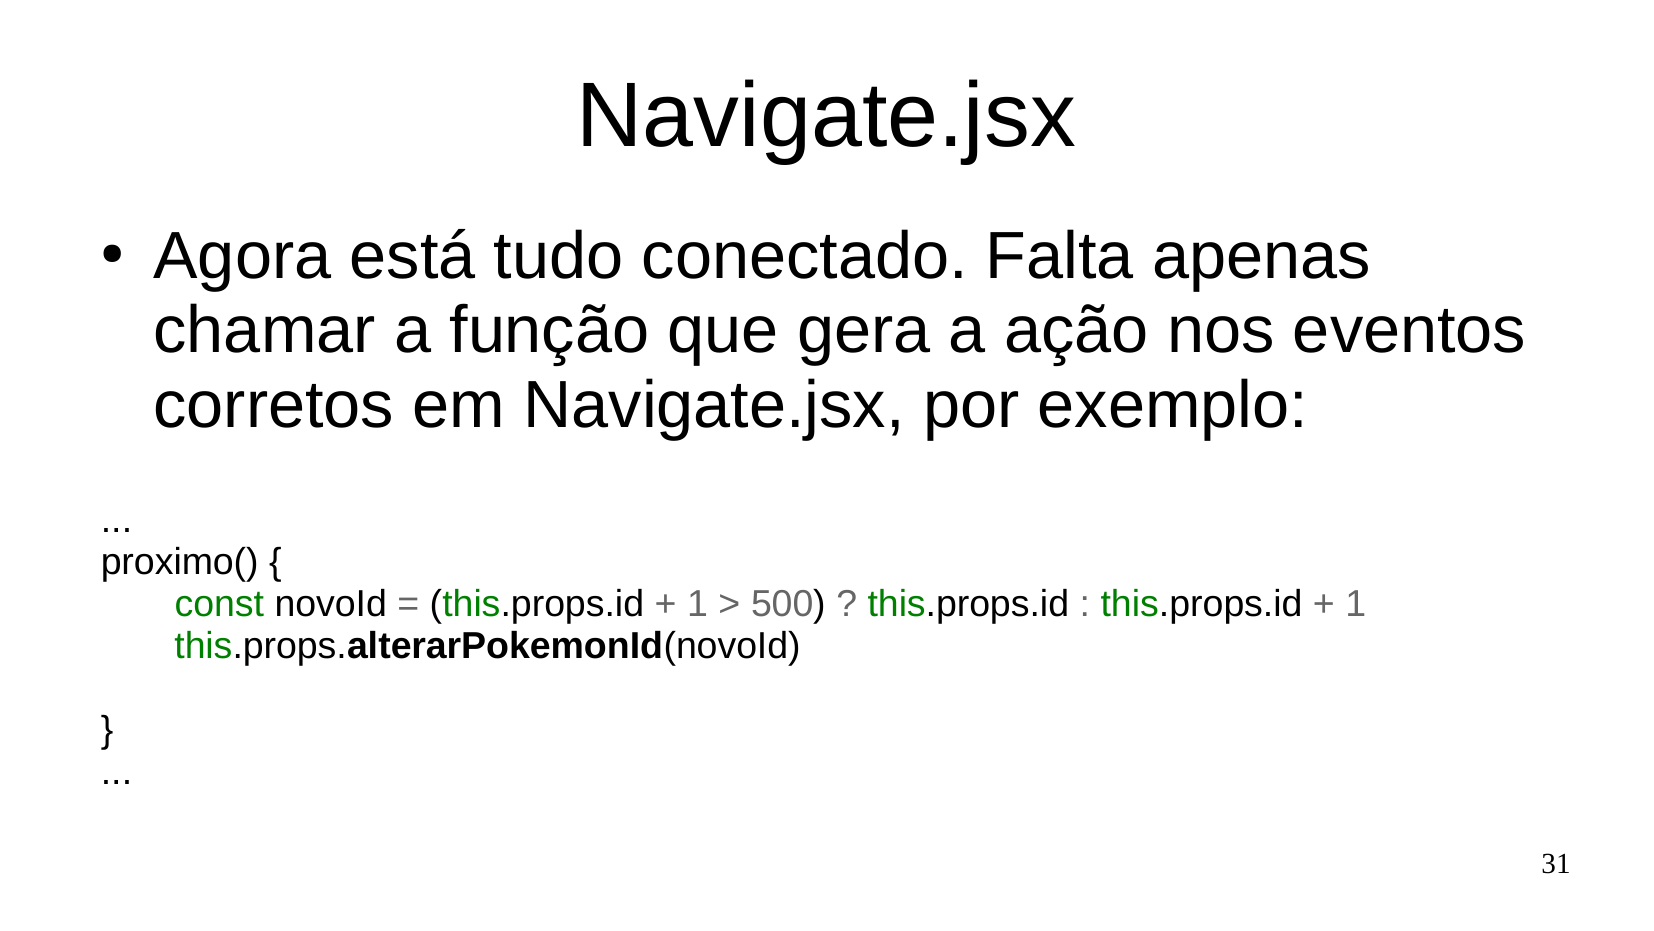

# Navigate.jsx
Agora está tudo conectado. Falta apenas chamar a função que gera a ação nos eventos corretos em Navigate.jsx, por exemplo:
...
proximo() {
	const novoId = (this.props.id + 1 > 500) ? this.props.id : this.props.id + 1
 this.props.alterarPokemonId(novoId)
}
...
31